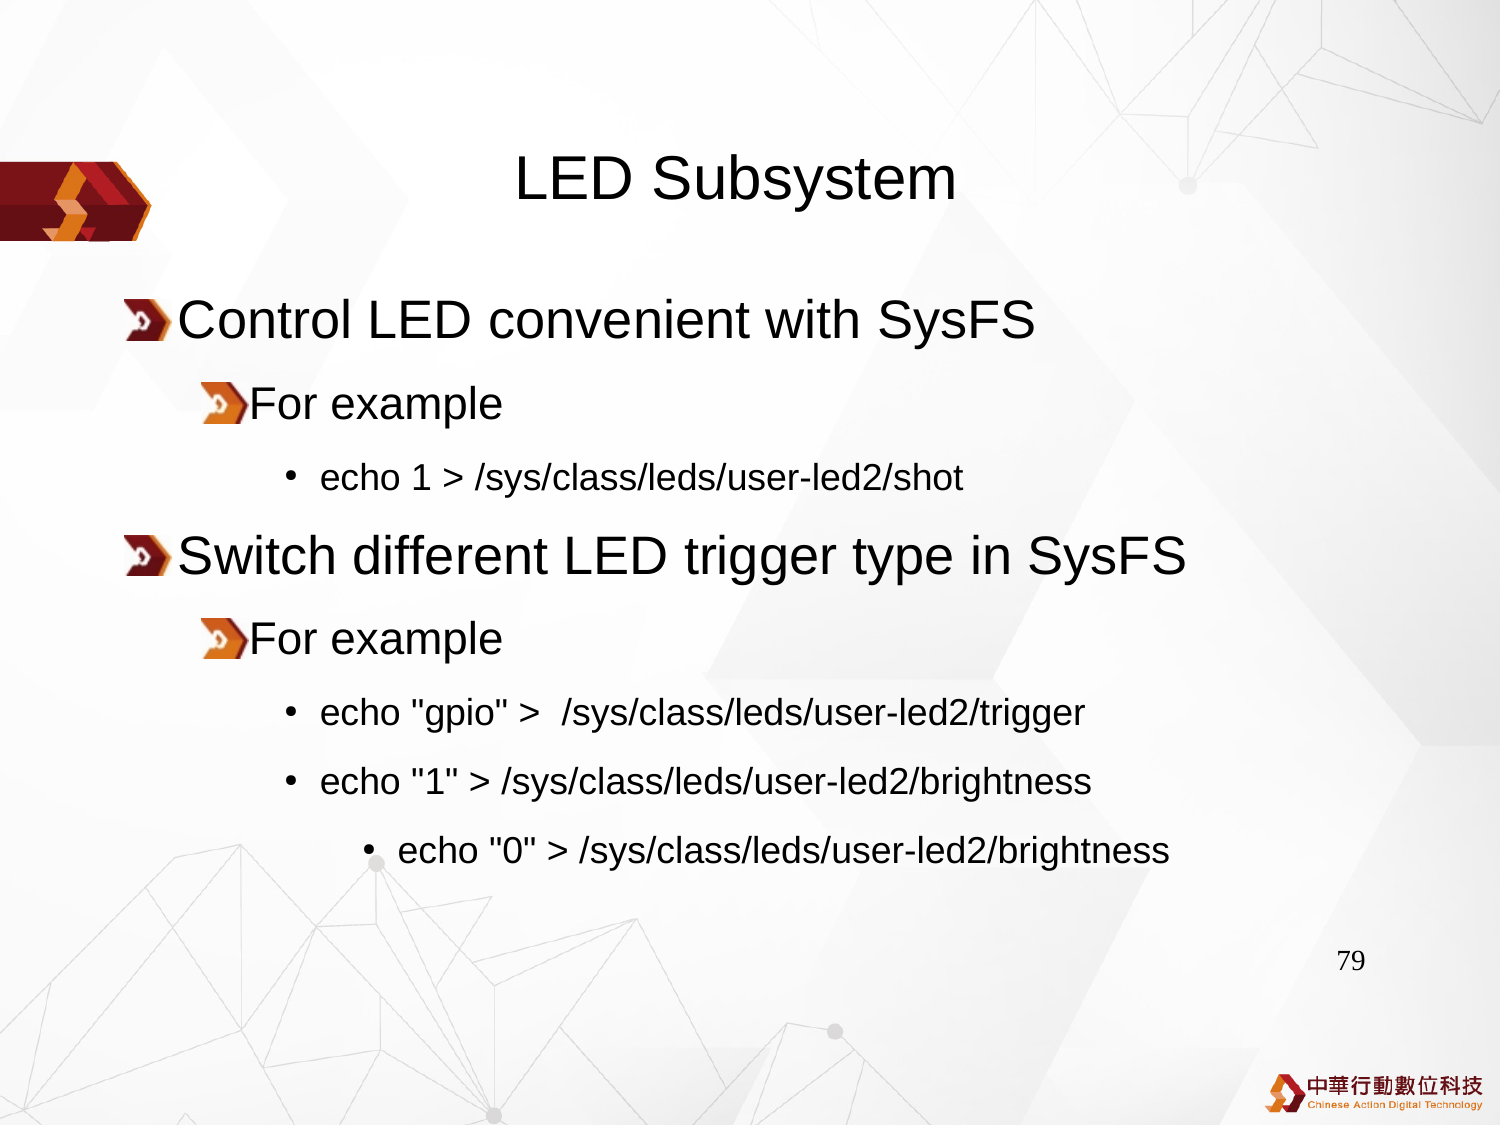

# LED Subsystem
Control LED convenient with SysFS
For example
echo 1 > /sys/class/leds/user-led2/shot
Switch different LED trigger type in SysFS
For example
echo "gpio" > /sys/class/leds/user-led2/trigger
echo "1" > /sys/class/leds/user-led2/brightness
echo "0" > /sys/class/leds/user-led2/brightness
79